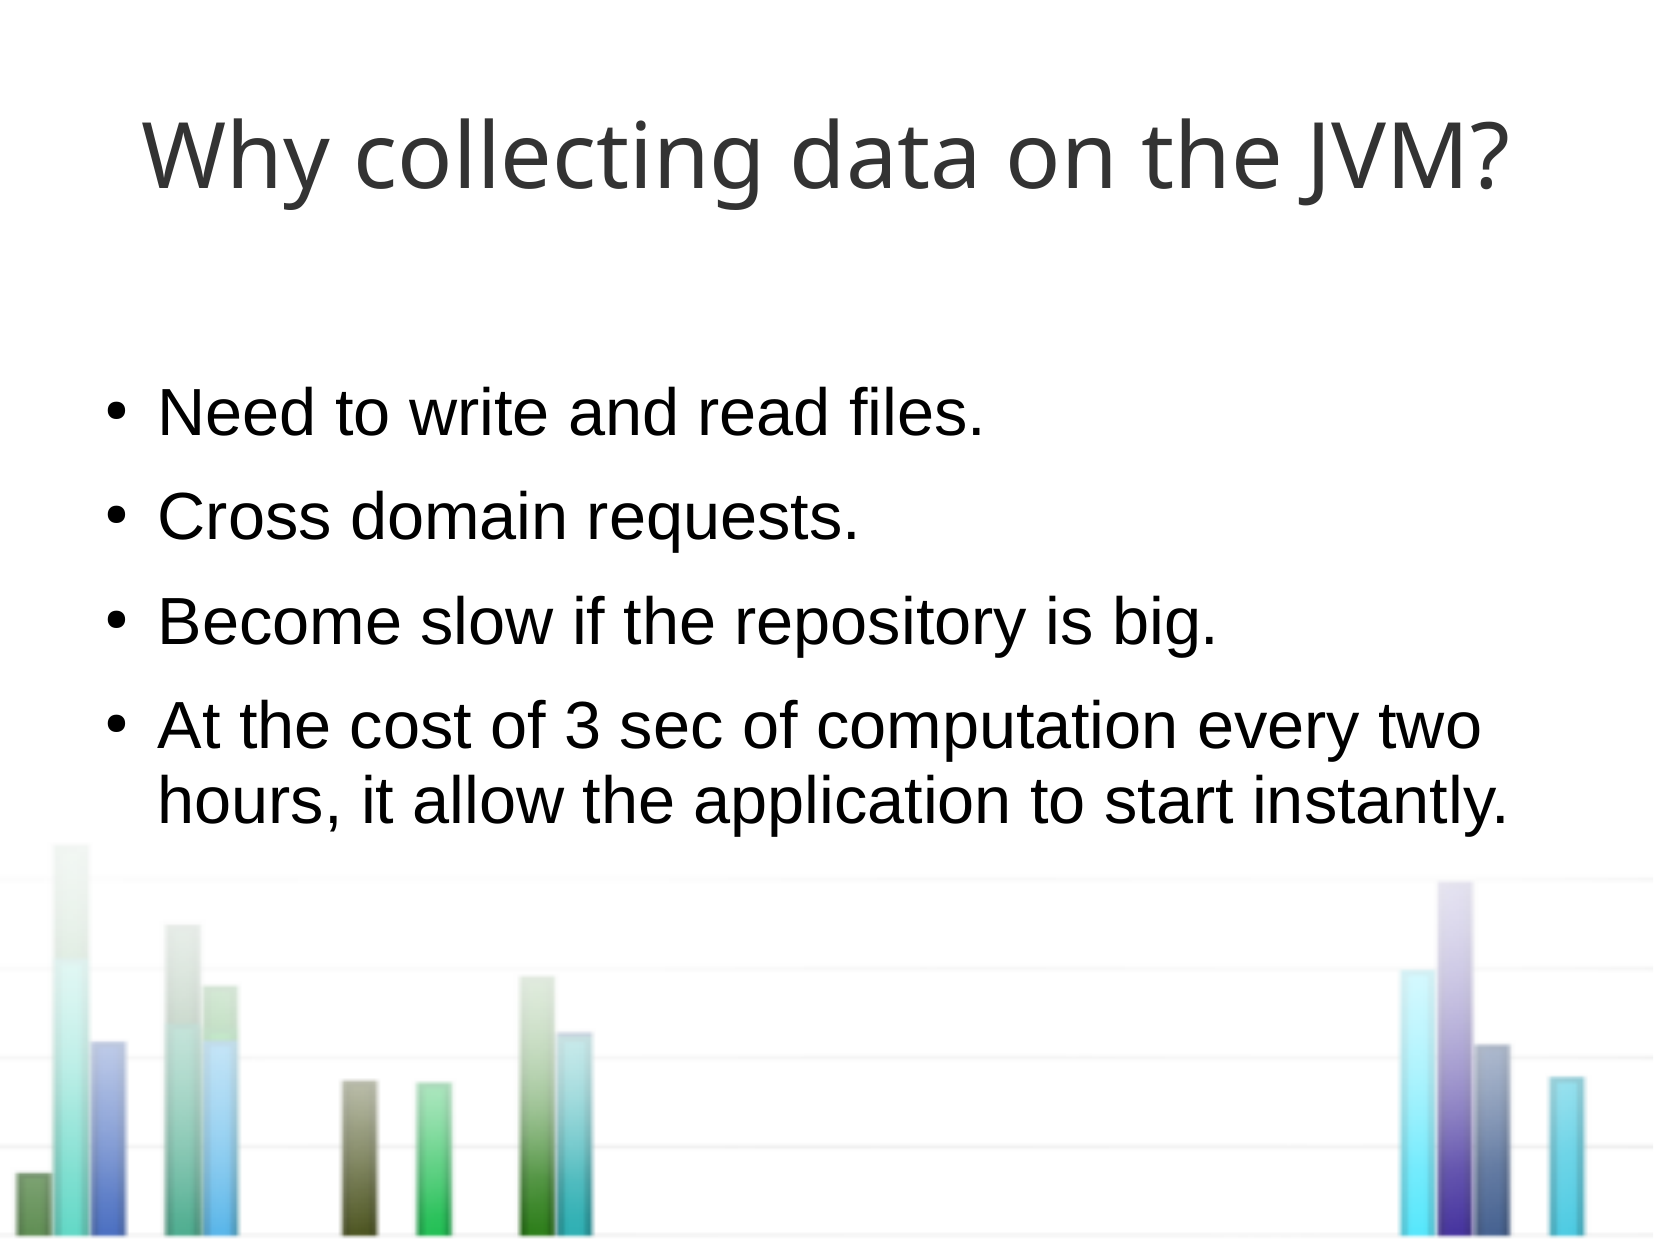

# Why collecting data on the JVM?
Need to write and read files.
Cross domain requests.
Become slow if the repository is big.
At the cost of 3 sec of computation every two hours, it allow the application to start instantly.